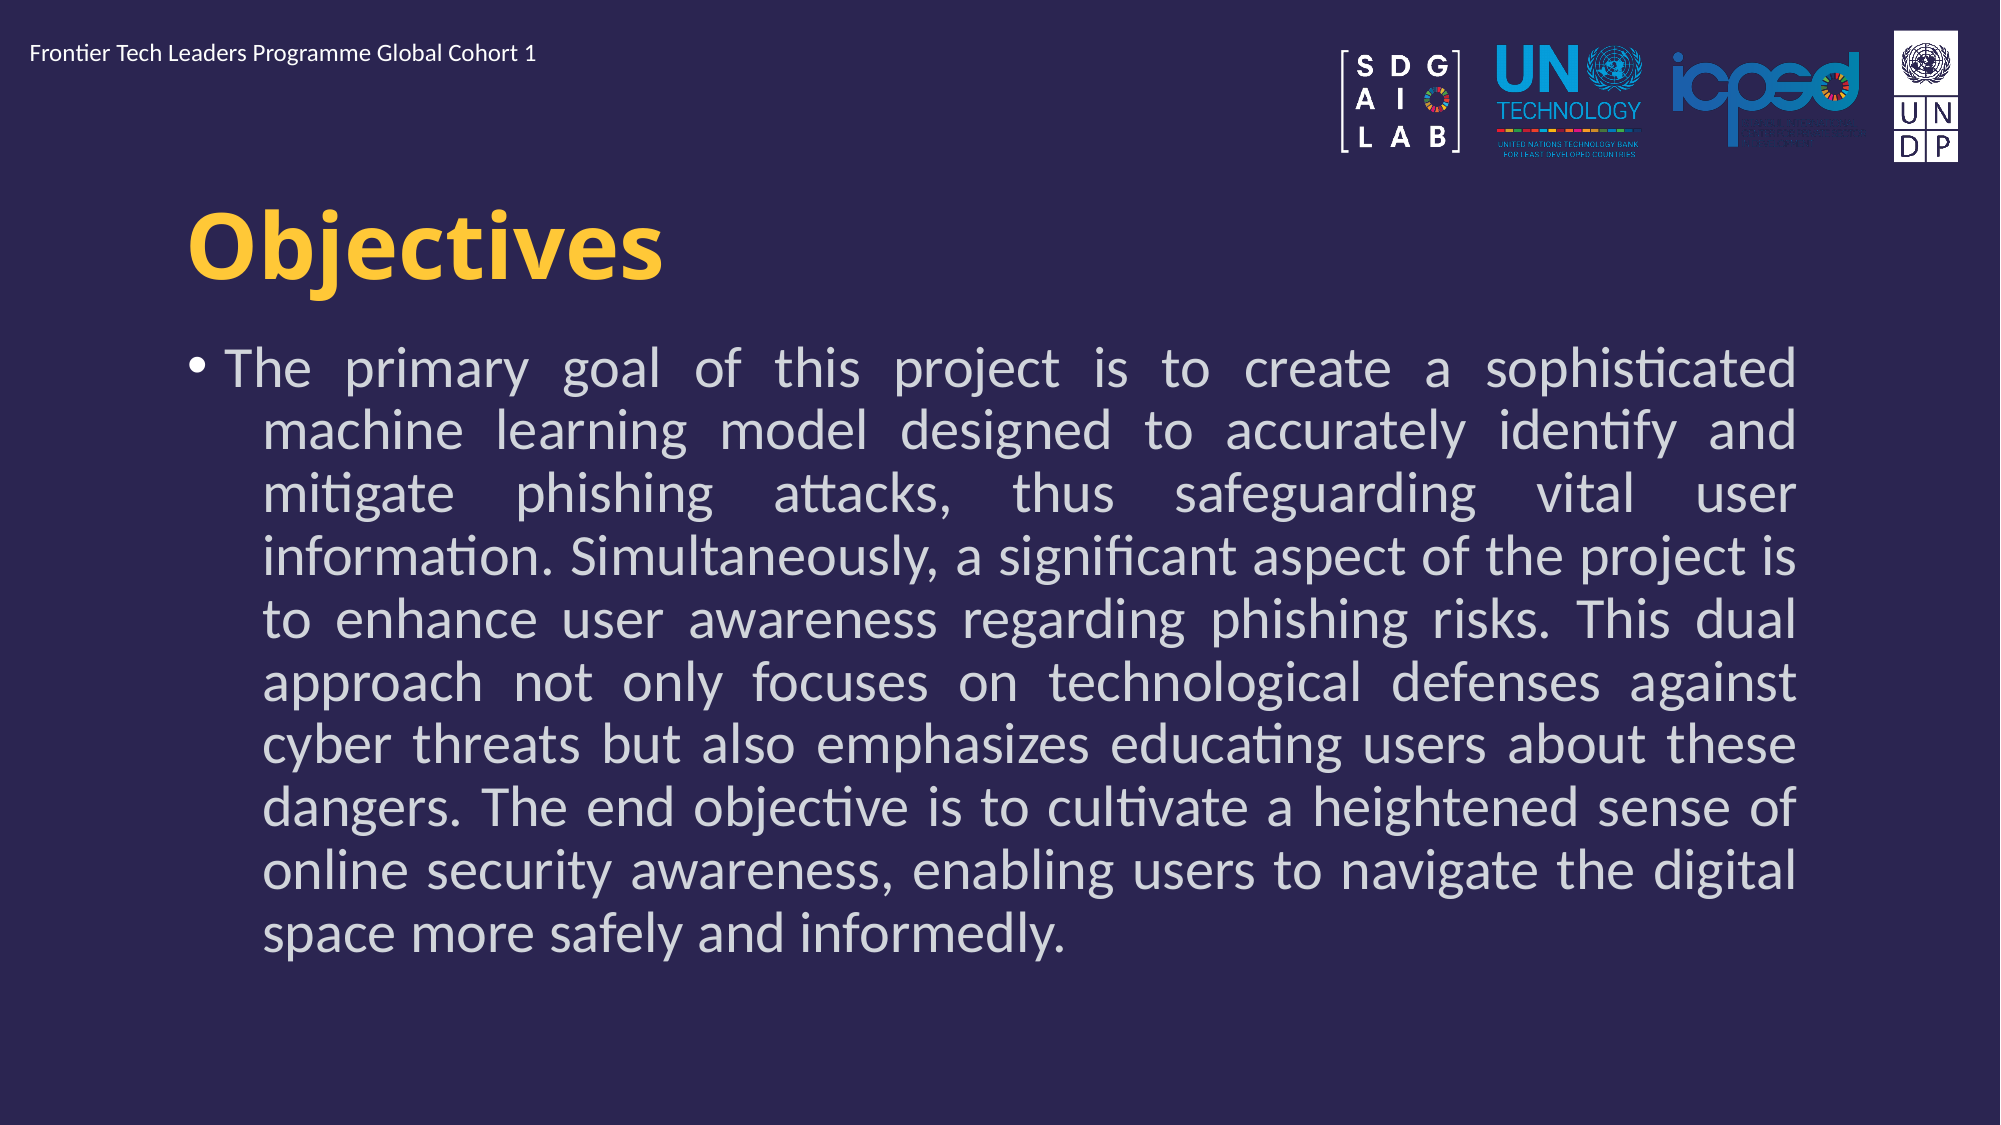

Frontier Tech Leaders Programme Global Cohort 1
# Objectives
The primary goal of this project is to create a sophisticated machine learning model designed to accurately identify and mitigate phishing attacks, thus safeguarding vital user information. Simultaneously, a significant aspect of the project is to enhance user awareness regarding phishing risks. This dual approach not only focuses on technological defenses against cyber threats but also emphasizes educating users about these dangers. The end objective is to cultivate a heightened sense of online security awareness, enabling users to navigate the digital space more safely and informedly.